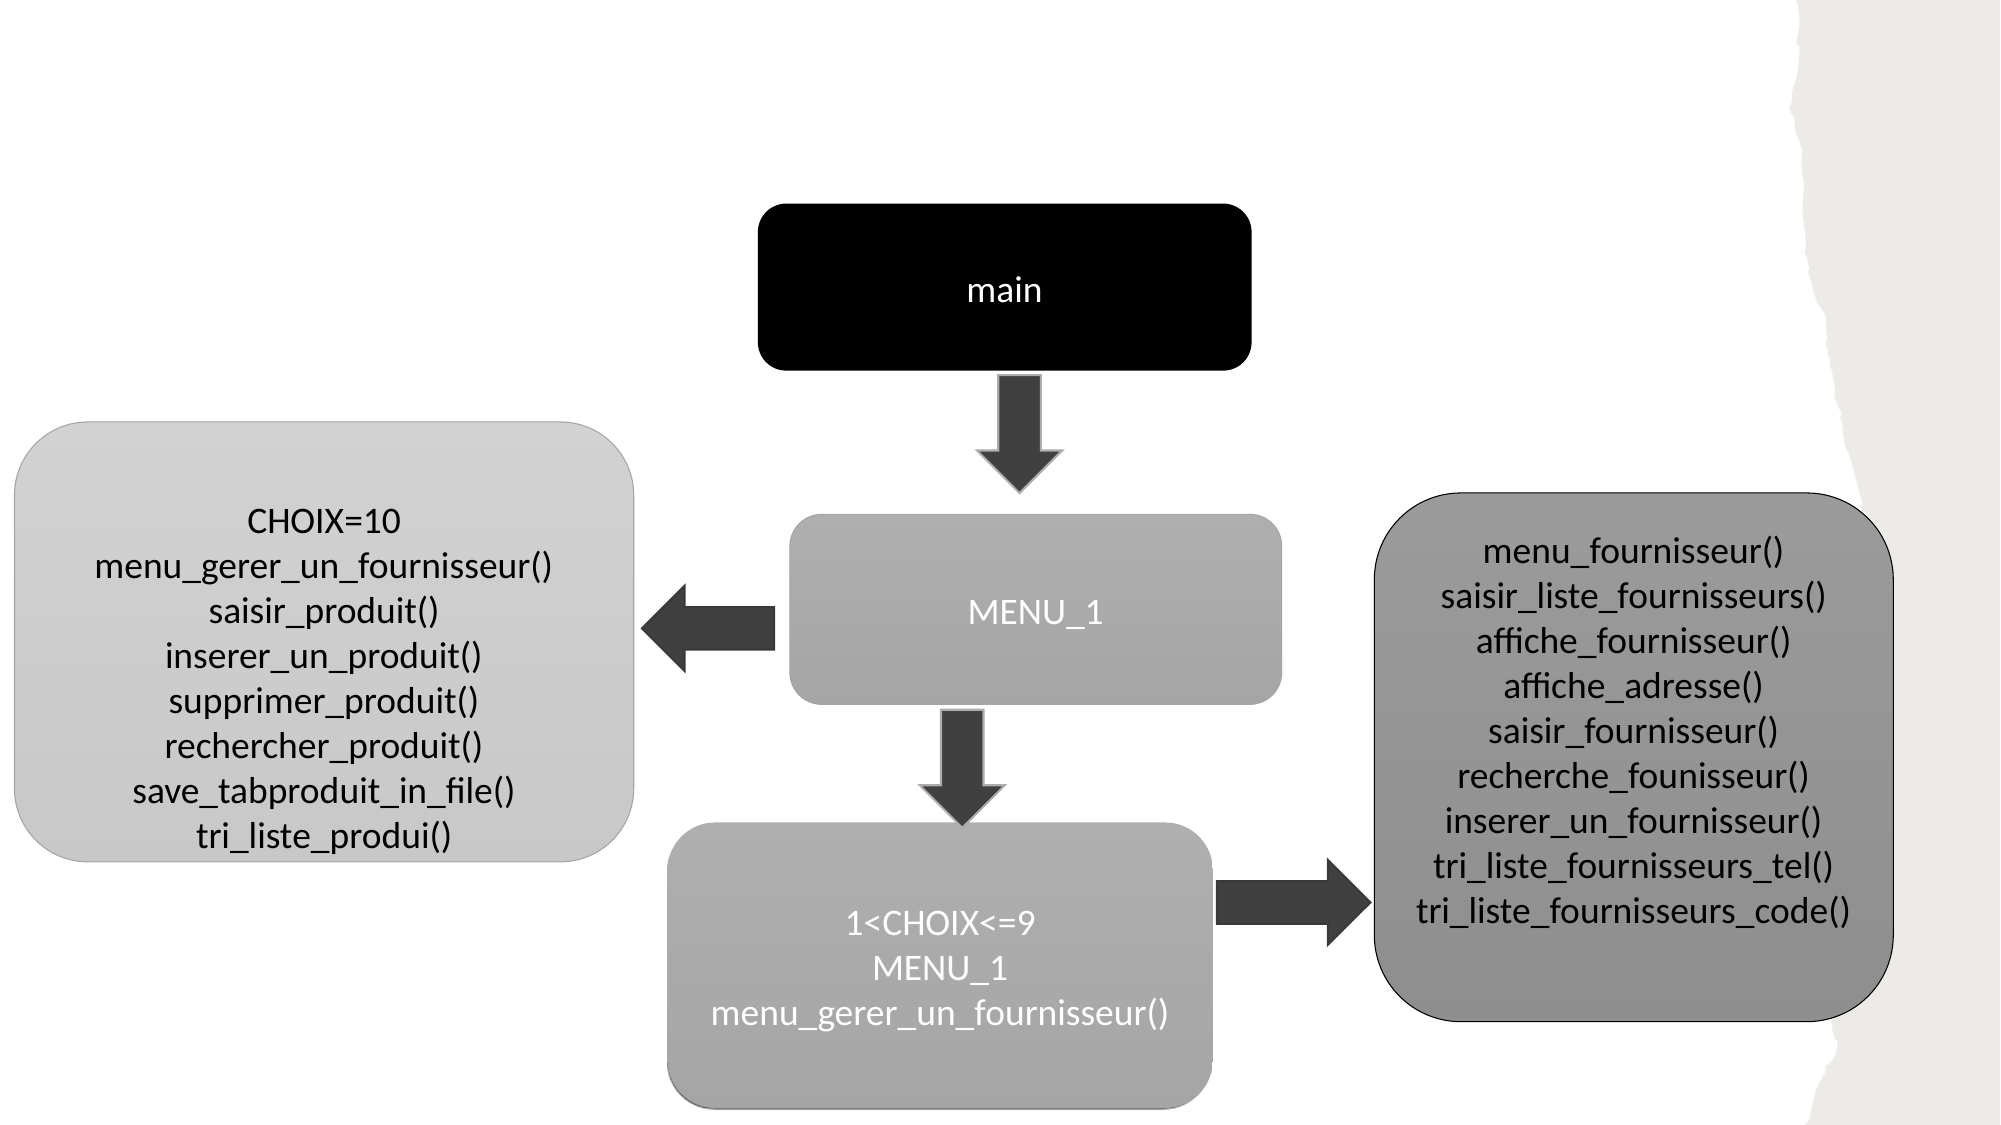

#
main
CHOIX=10
menu_gerer_un_fournisseur()
saisir_produit()
inserer_un_produit()
supprimer_produit()
rechercher_produit()
save_tabproduit_in_file()
tri_liste_produi()
menu_fournisseur()
saisir_liste_fournisseurs()
affiche_fournisseur()
affiche_adresse()
saisir_fournisseur()
recherche_founisseur()
inserer_un_fournisseur()
tri_liste_fournisseurs_tel()
tri_liste_fournisseurs_code()
MENU_1
1<CHOIX<=9
MENU_1
menu_gerer_un_fournisseur()